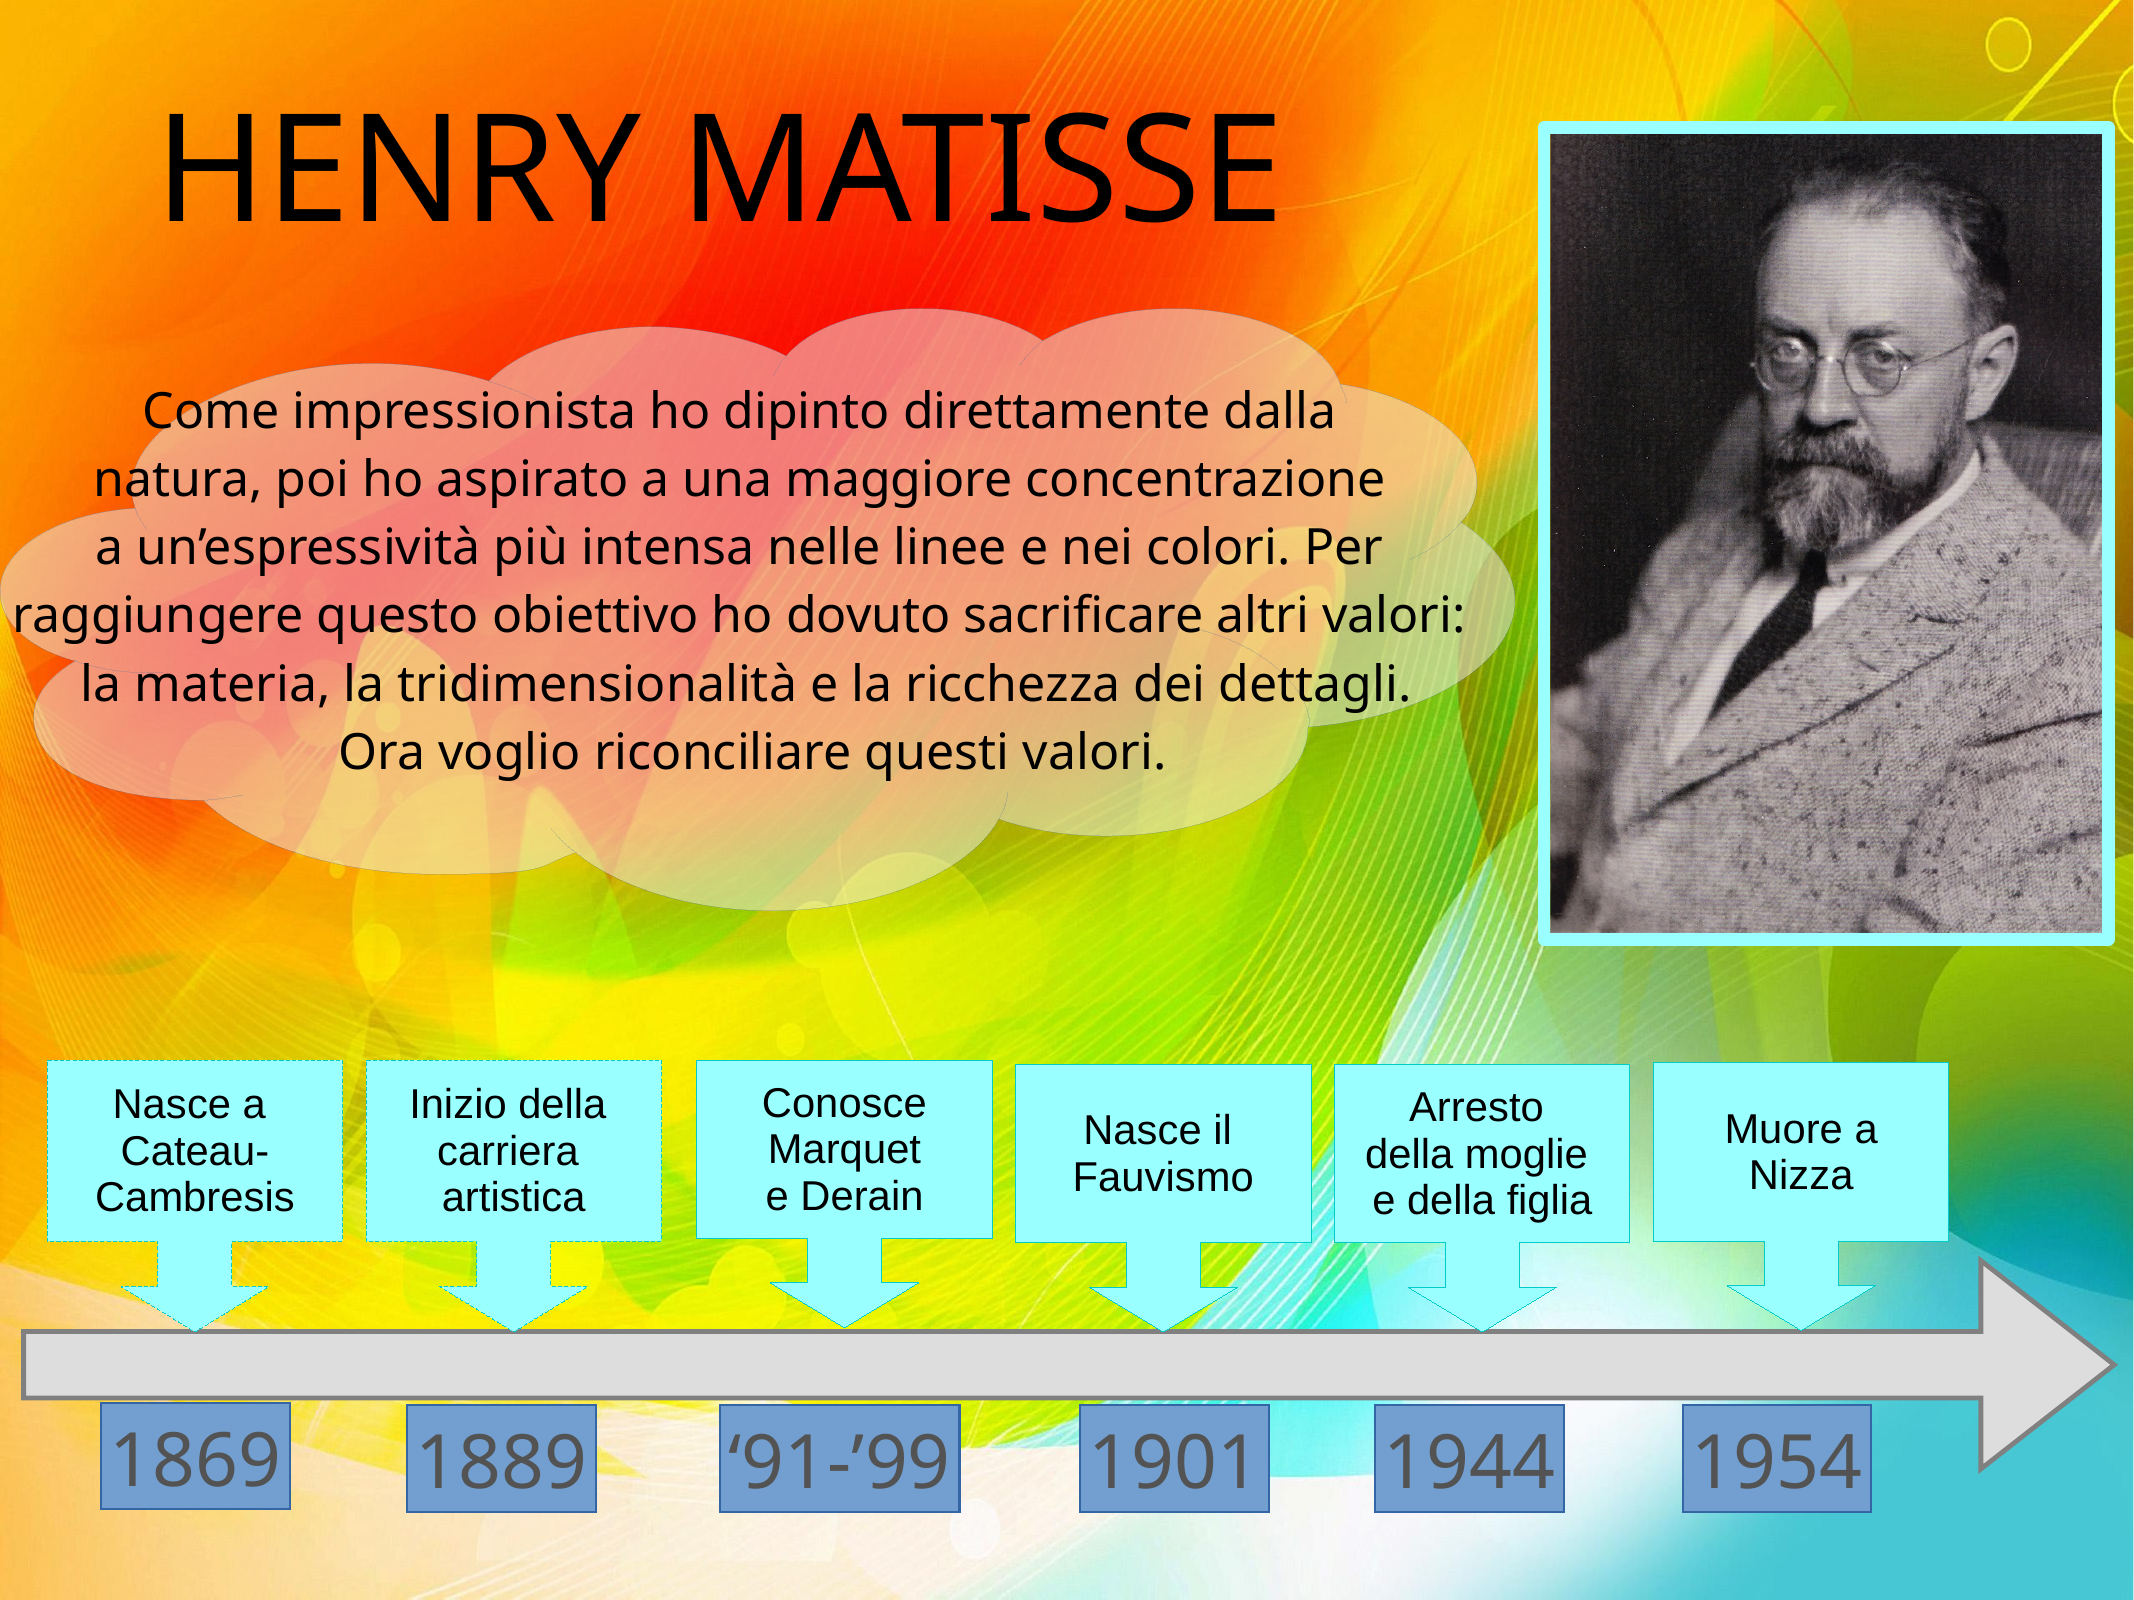

# Henry Matisse
Come impressionista ho dipinto direttamente dalla
natura, poi ho aspirato a una maggiore concentrazione
a un’espressività più intensa nelle linee e nei colori. Per
raggiungere questo obiettivo ho dovuto sacrificare altri valori:
la materia, la tridimensionalità e la ricchezza dei dettagli.
 Ora voglio riconciliare questi valori.
Nasce a
Cateau-
Cambresis
Inizio della
carriera
artistica
Conosce
 Marquet
e Derain
Muore a
Nizza
Nasce il
Fauvismo
Arresto
della moglie
e della figlia
1869
1901
1944
1954
‘91-’99
1889